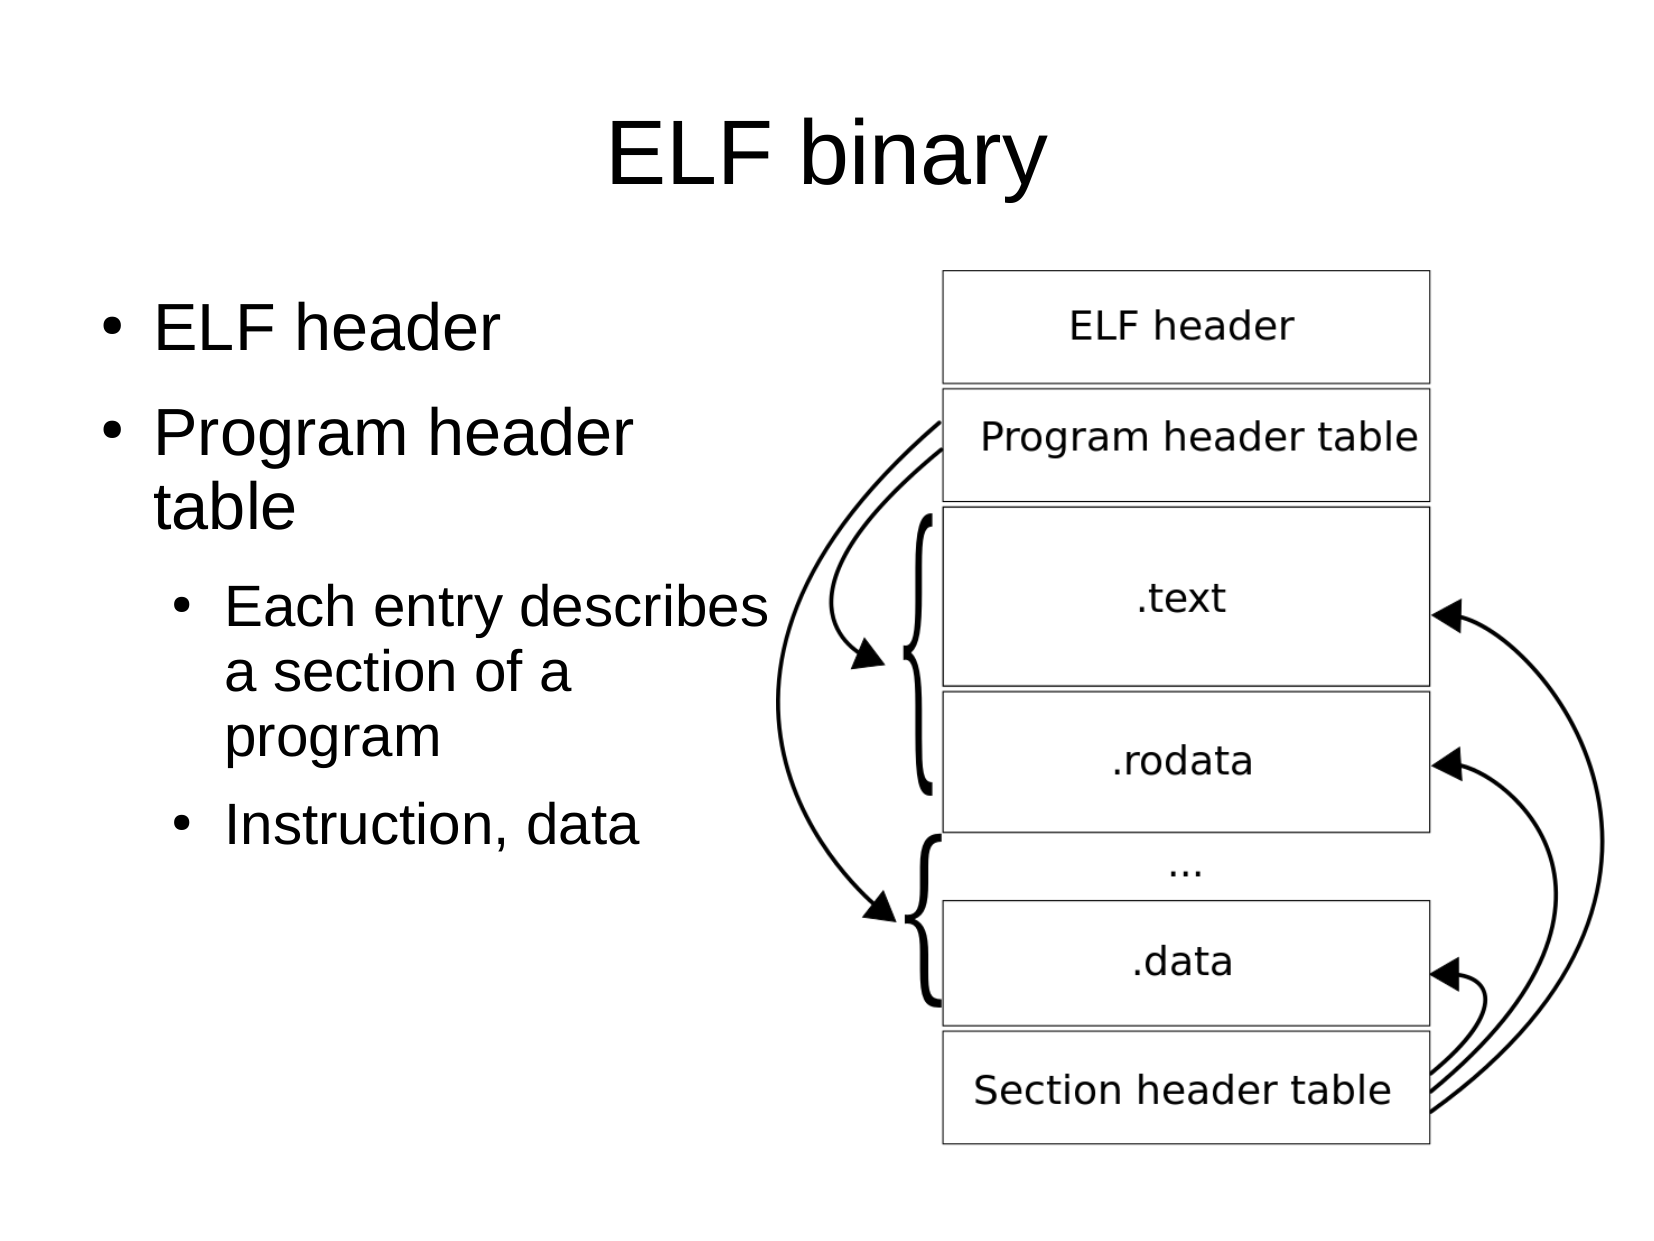

# ELF binary
ELF header
Program header table
Each entry describes a section of a program
Instruction, data